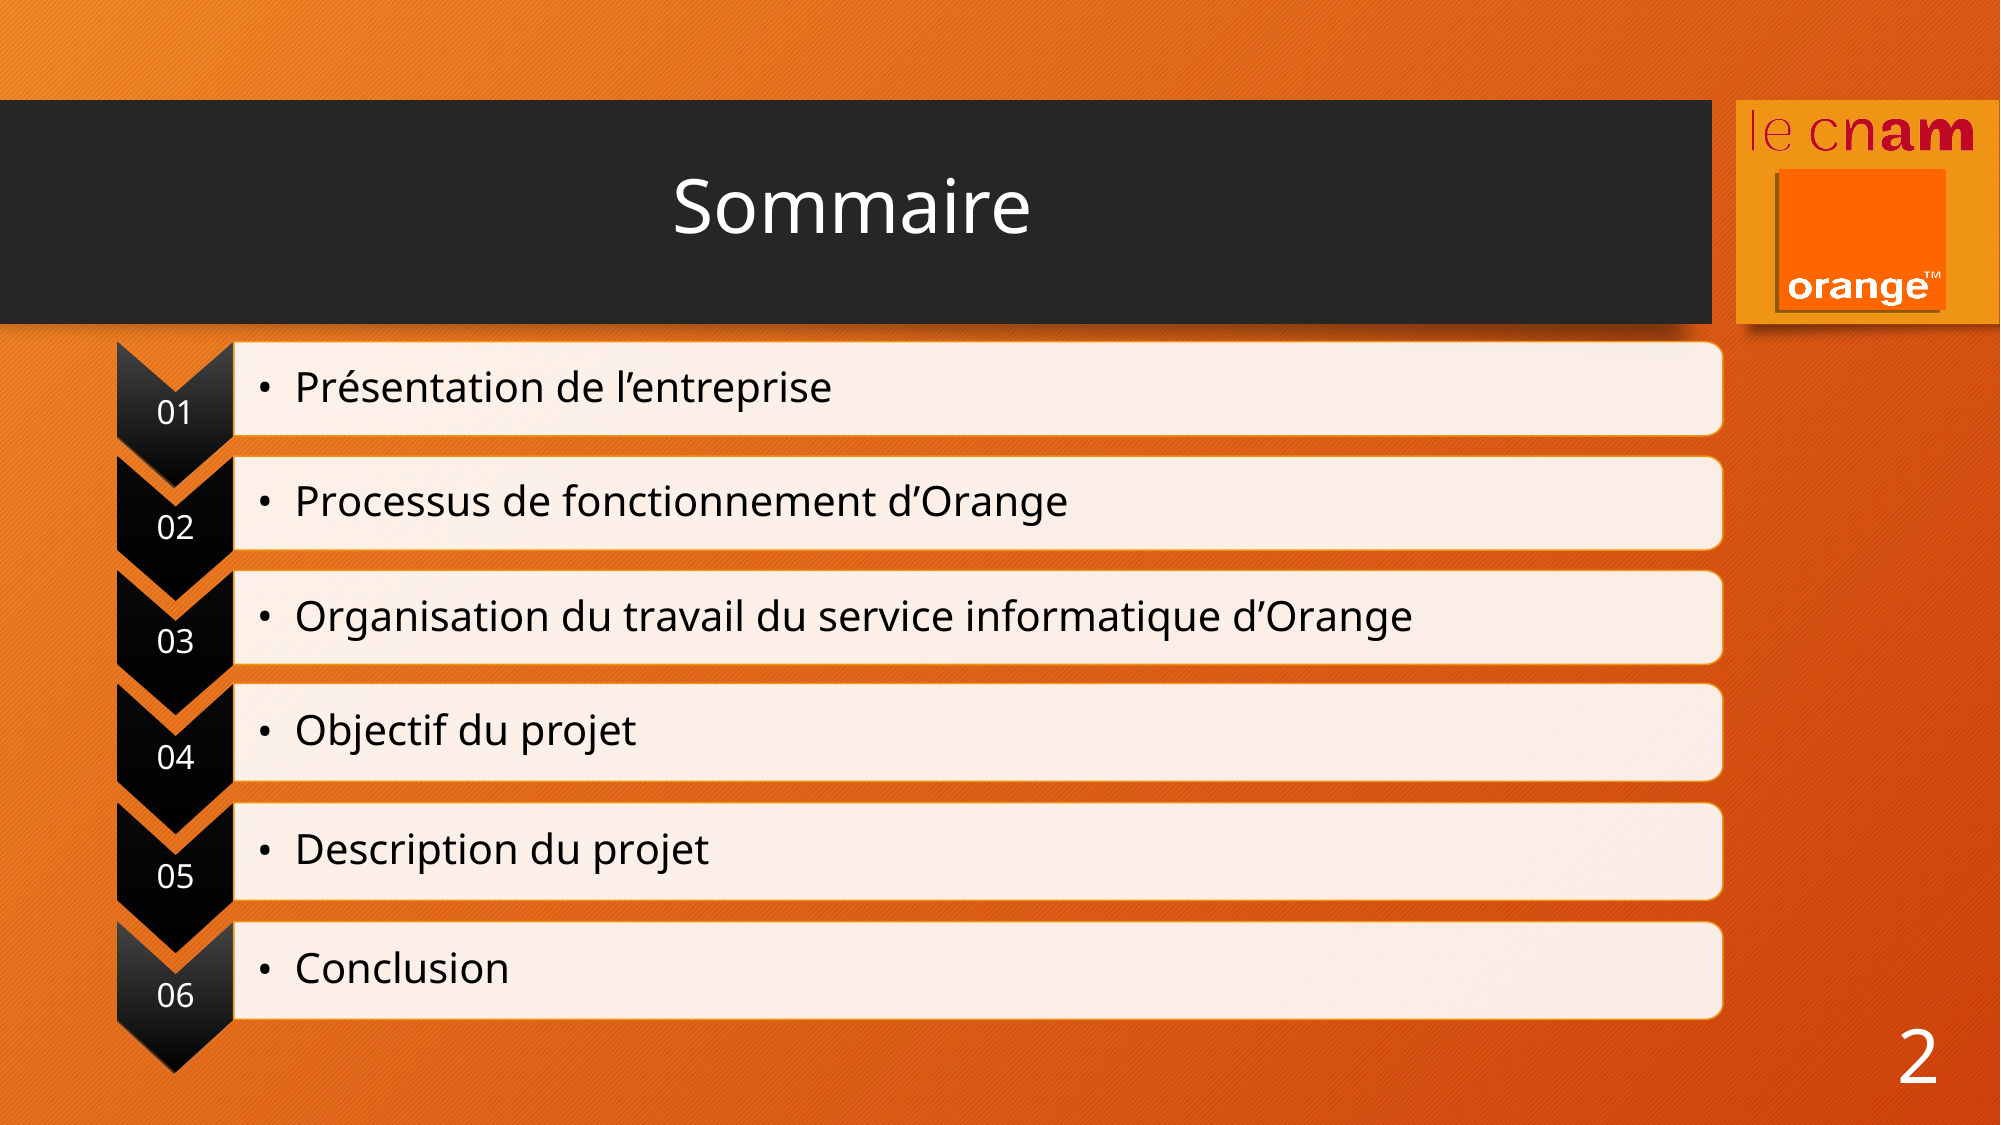

# Sommaire
01
Présentation de l’entreprise
02
Processus de fonctionnement d’Orange
03
Organisation du travail du service informatique d’Orange
Objectif du projet
04
05
Description du projet
06
Conclusion